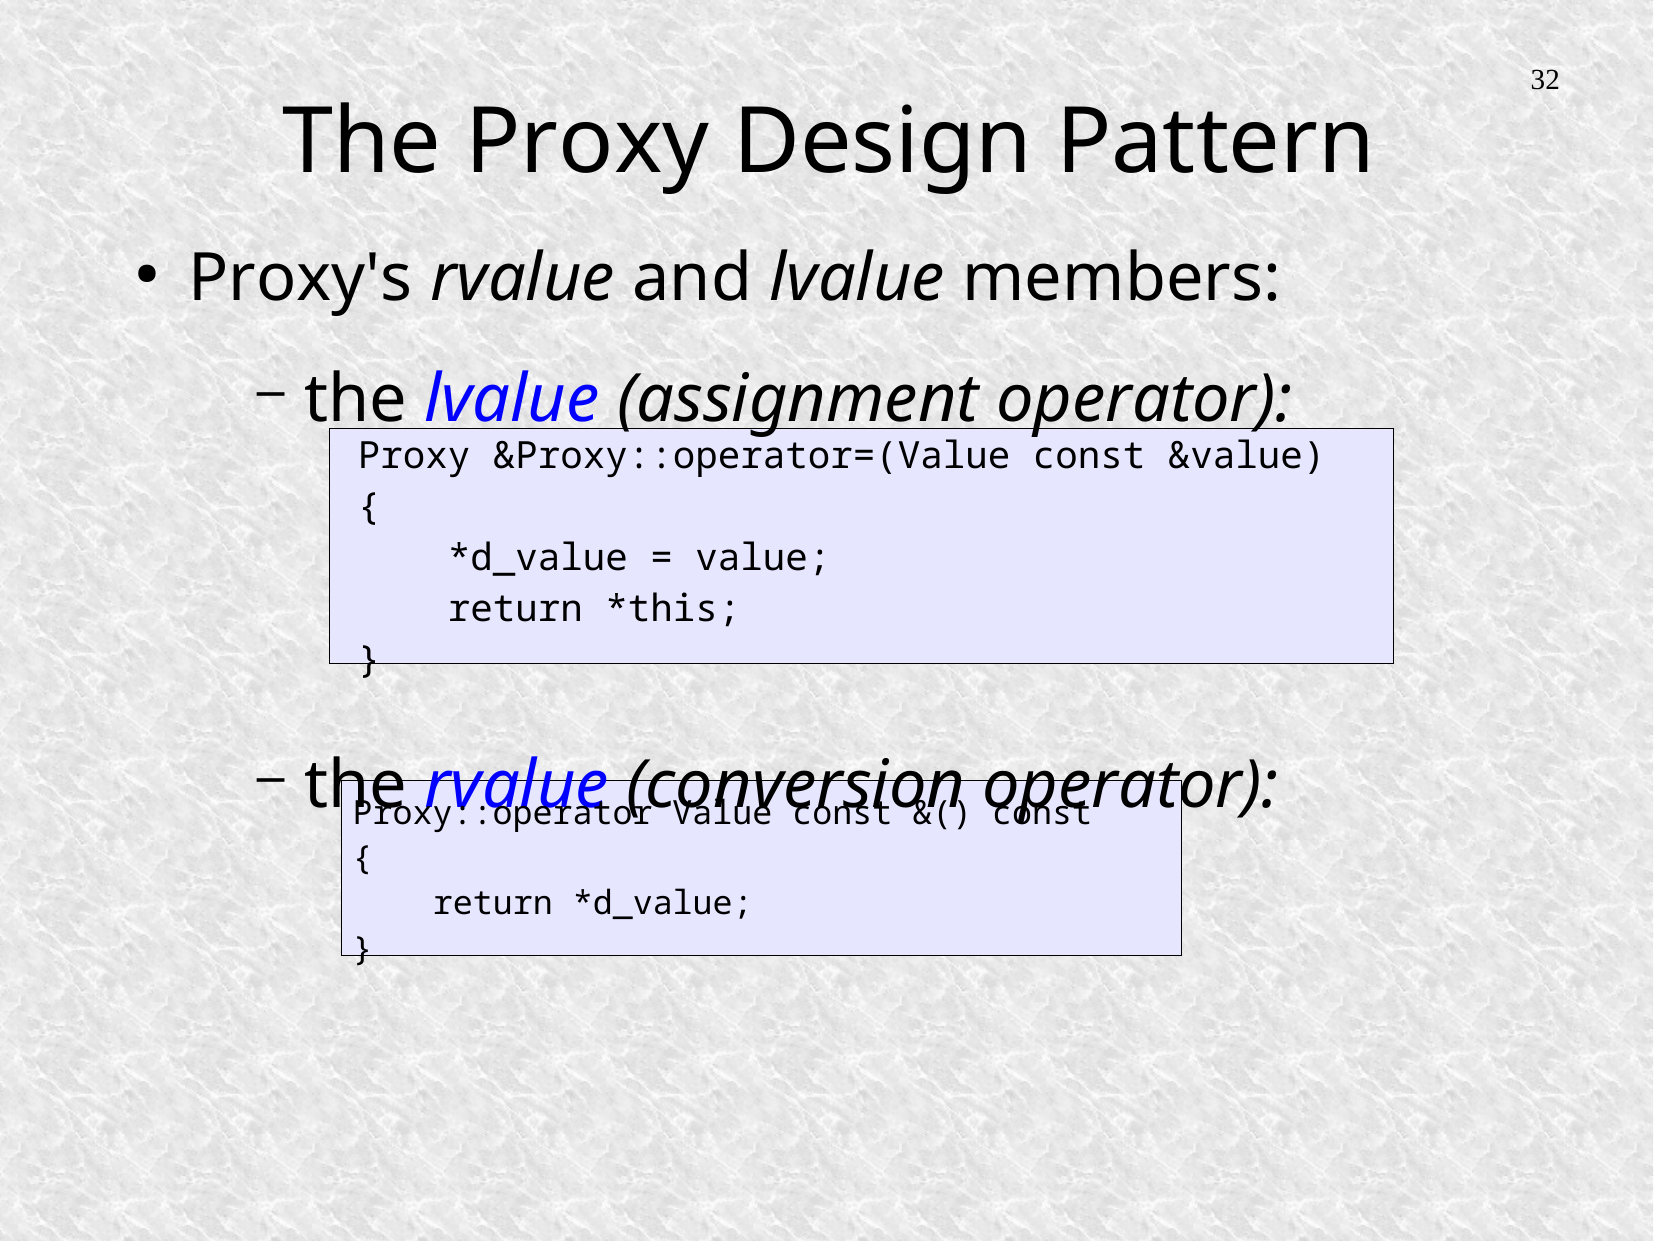

# The Proxy Design Pattern
32
Proxy's rvalue and lvalue members:
the lvalue (assignment operator):
the rvalue (conversion operator):
Proxy &Proxy::operator=(Value const &value)
{
 *d_value = value;
 return *this;
}
Proxy::operator Value const &() const
{
 return *d_value;
}